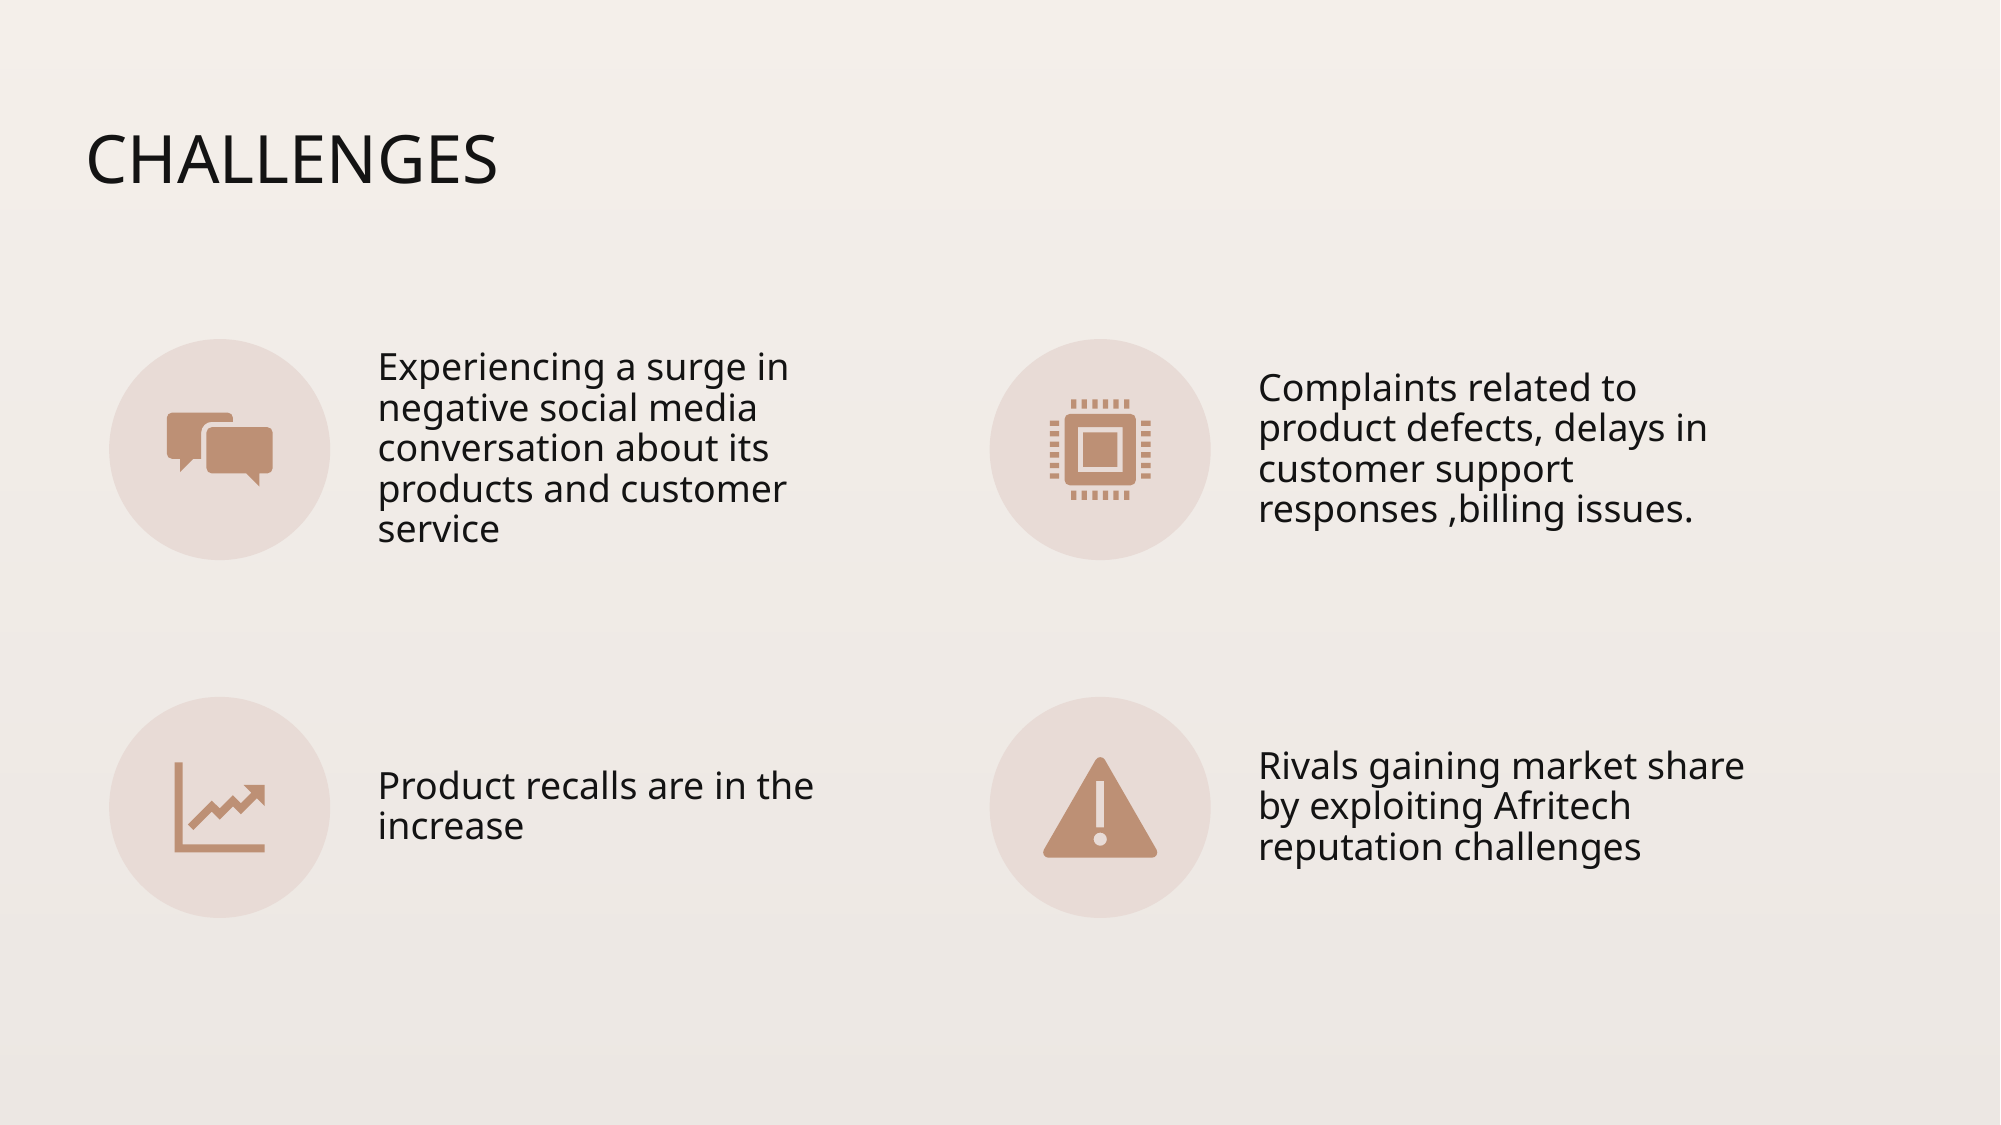

# challenges
Experiencing a surge in negative social media conversation about its products and customer service
Complaints related to product defects, delays in customer support responses ,billing issues.
Product recalls are in the increase
Rivals gaining market share by exploiting Afritech reputation challenges